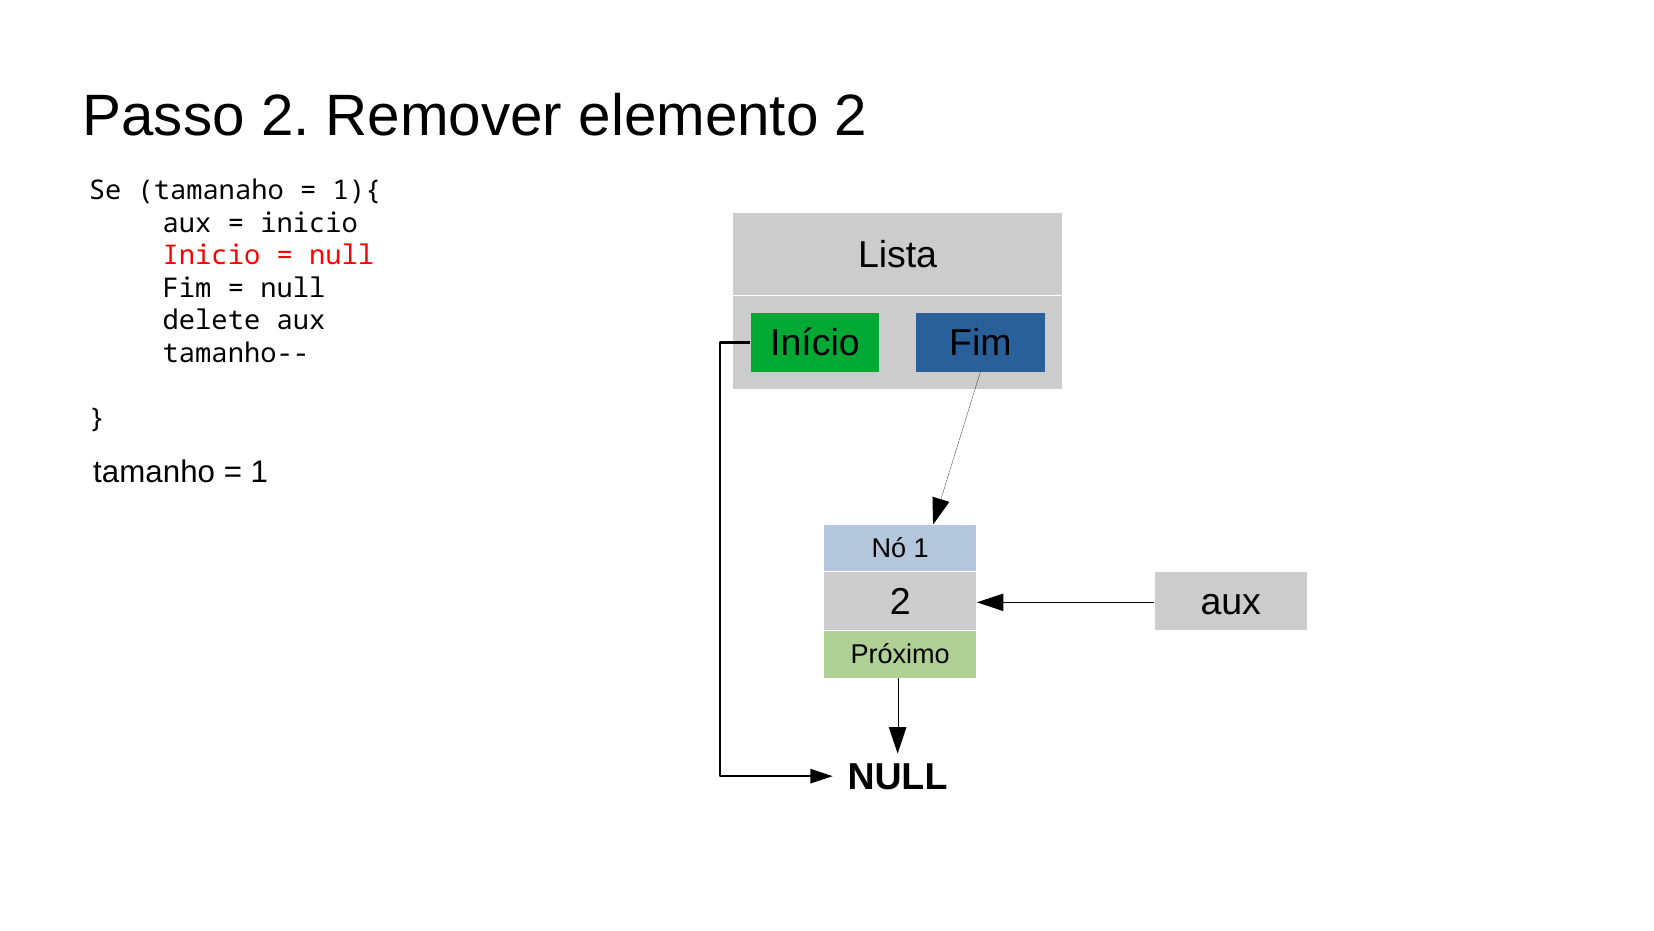

# Passo 2. Remover elemento 2
Se (tamanaho = 1){
	aux = inicio
	Inicio = null
	Fim = null
	delete aux
	tamanho--
}
Lista
Início
Fim
tamanho = 1
2
Nó 1
aux
Próximo
NULL